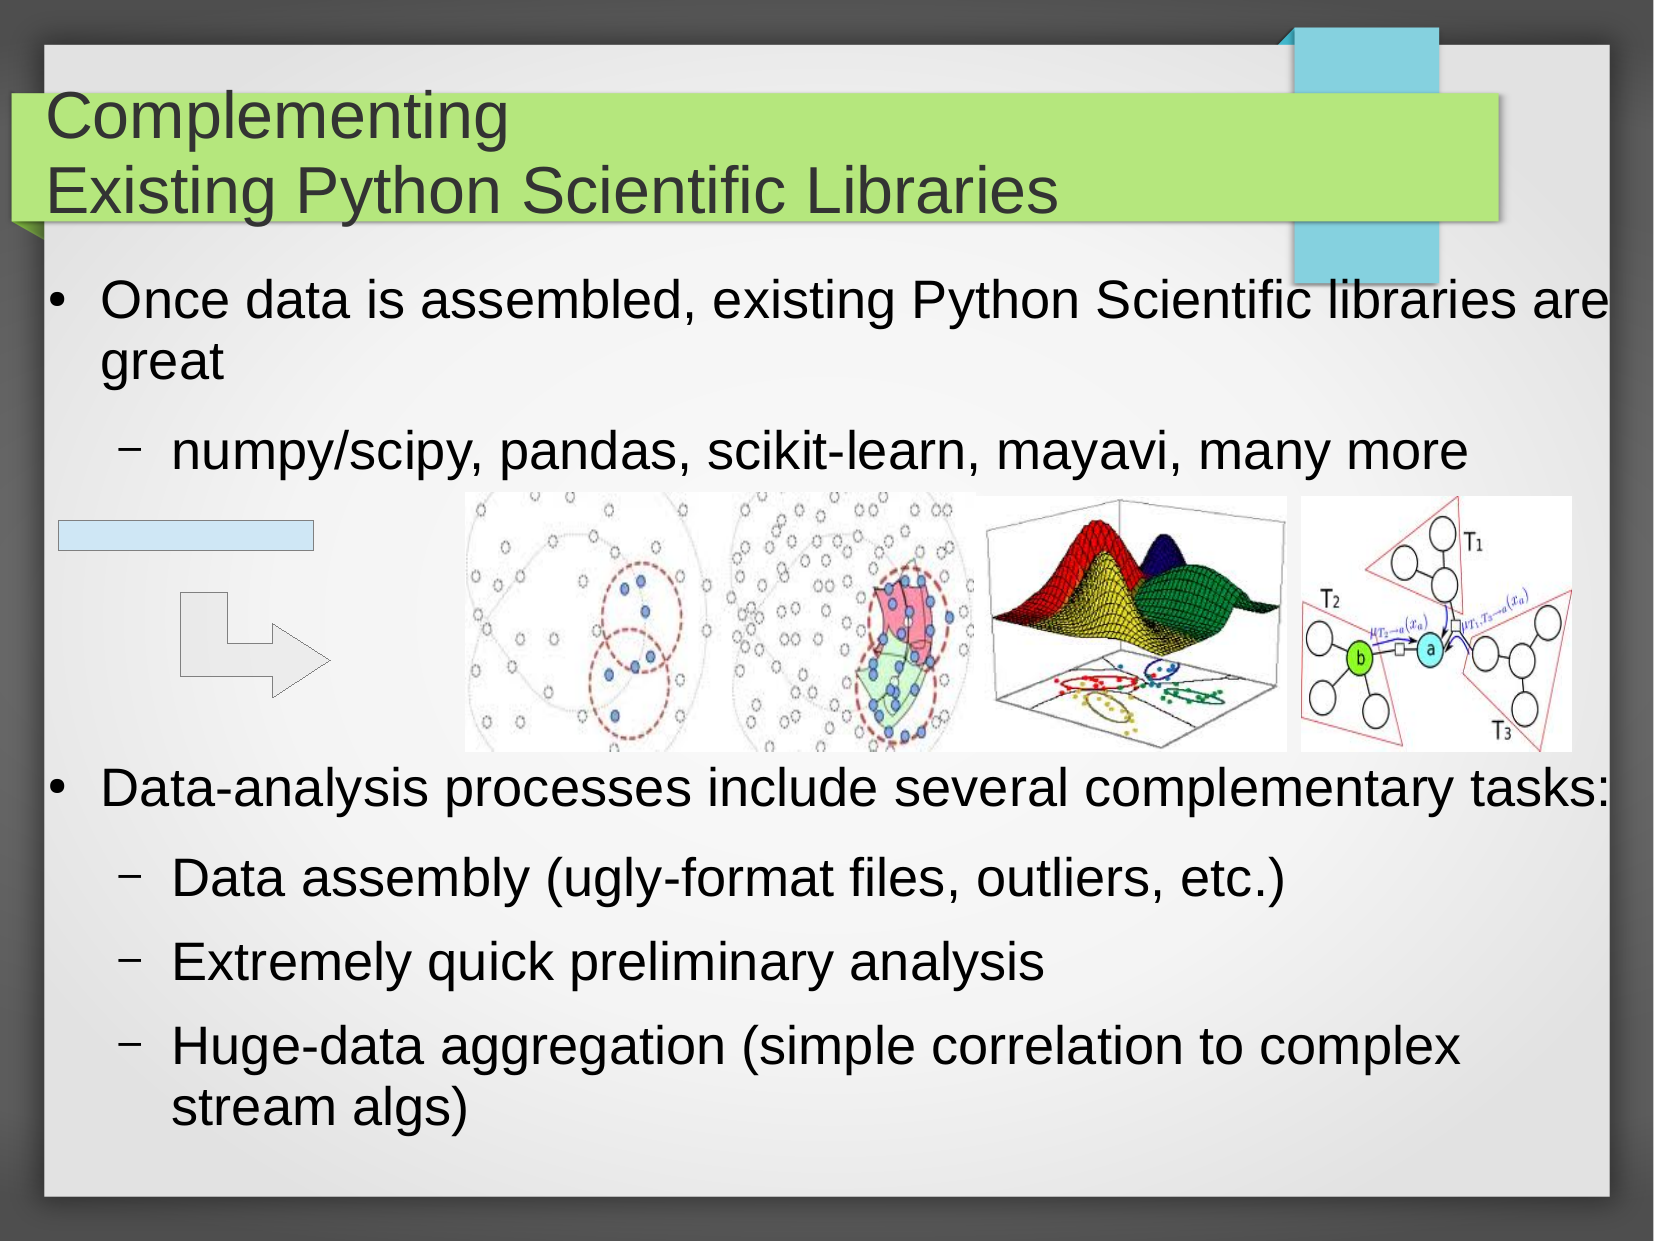

# Complementing Existing Python Scientific Libraries
Once data is assembled, existing Python Scientific libraries are great
numpy/scipy, pandas, scikit-learn, mayavi, many more
Data-analysis processes include several complementary tasks:
Data assembly (ugly-format files, outliers, etc.)
Extremely quick preliminary analysis
Huge-data aggregation (simple correlation to complex stream algs)